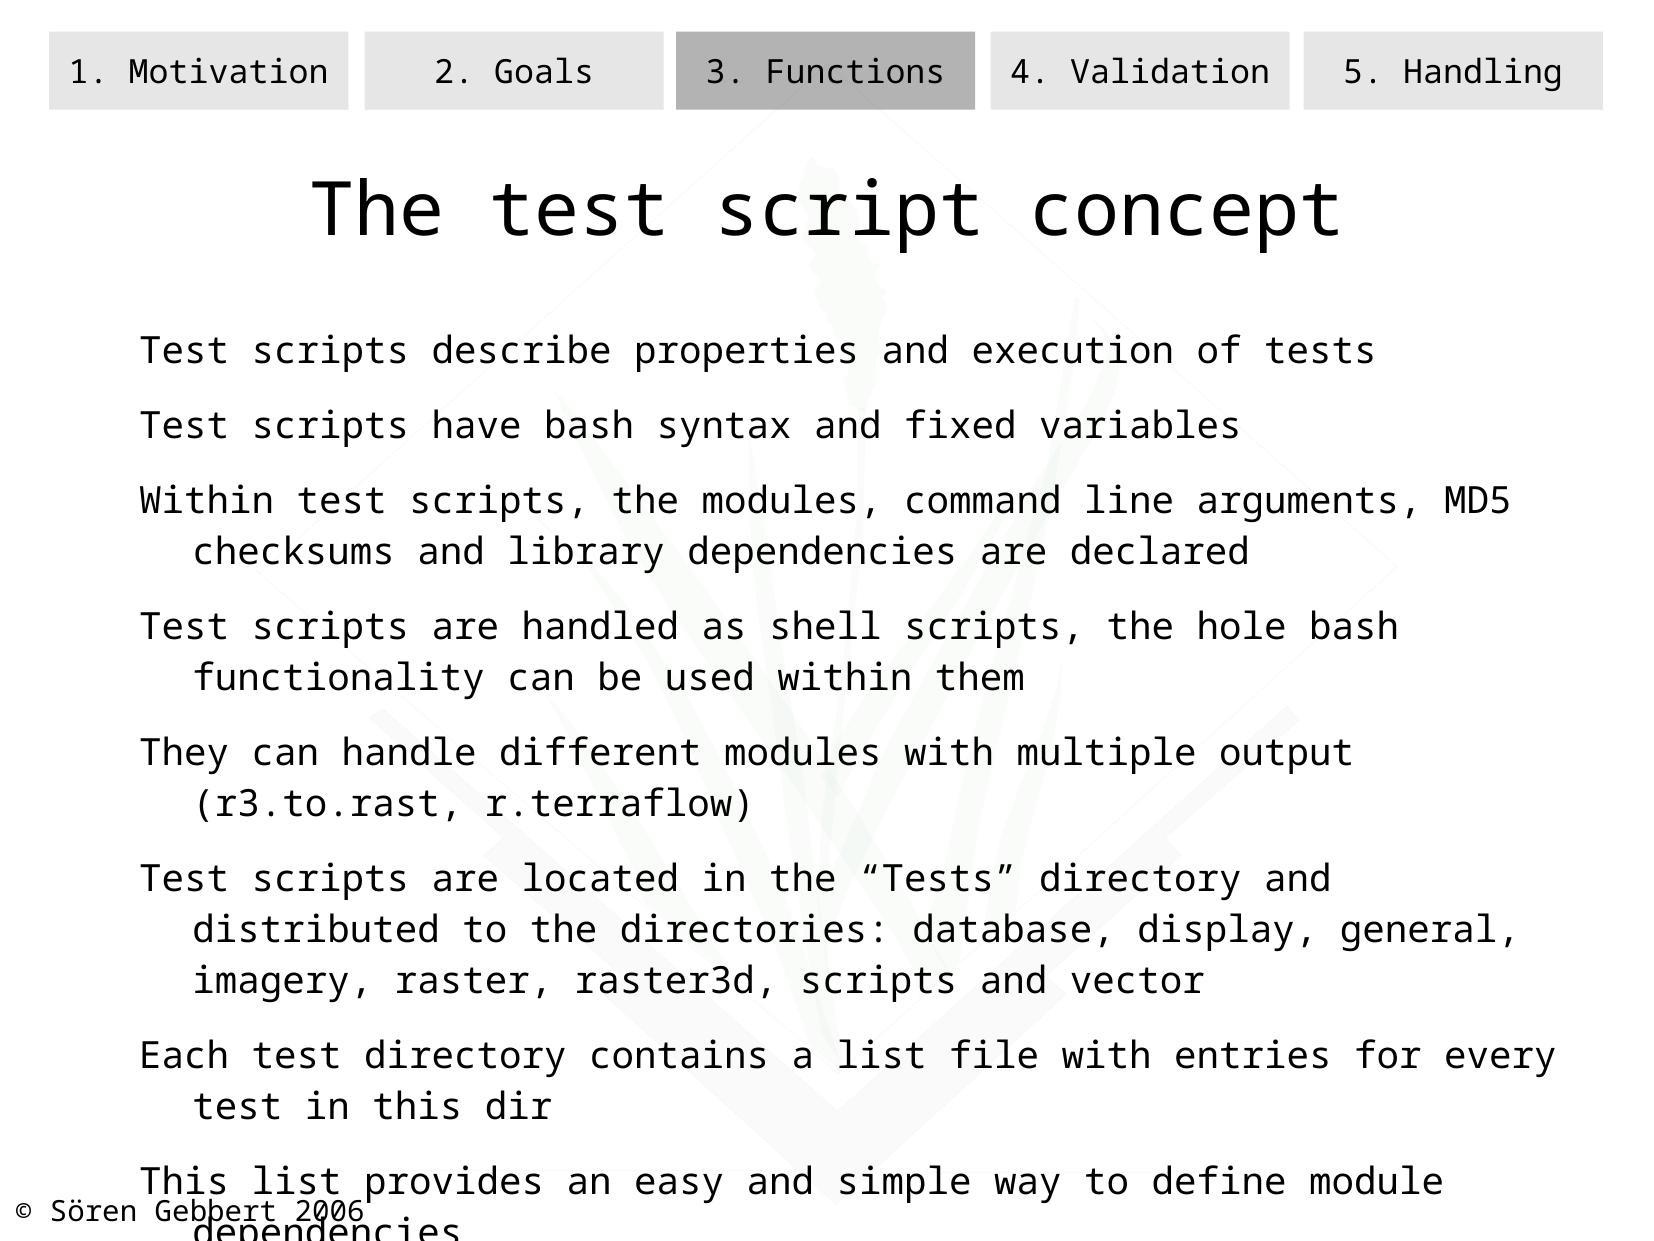

1. Motivation
2. Goals
3. Functions
4. Validation
5. Handling
# The test script concept
Test scripts describe properties and execution of tests
Test scripts have bash syntax and fixed variables
Within test scripts, the modules, command line arguments, MD5 checksums and library dependencies are declared
Test scripts are handled as shell scripts, the hole bash functionality can be used within them
They can handle different modules with multiple output (r3.to.rast, r.terraflow)
Test scripts are located in the “Tests” directory and distributed to the directories: database, display, general, imagery, raster, raster3d, scripts and vector
Each test directory contains a list file with entries for every test in this dir
This list provides an easy and simple way to define module dependencies
© Sören Gebbert 2006